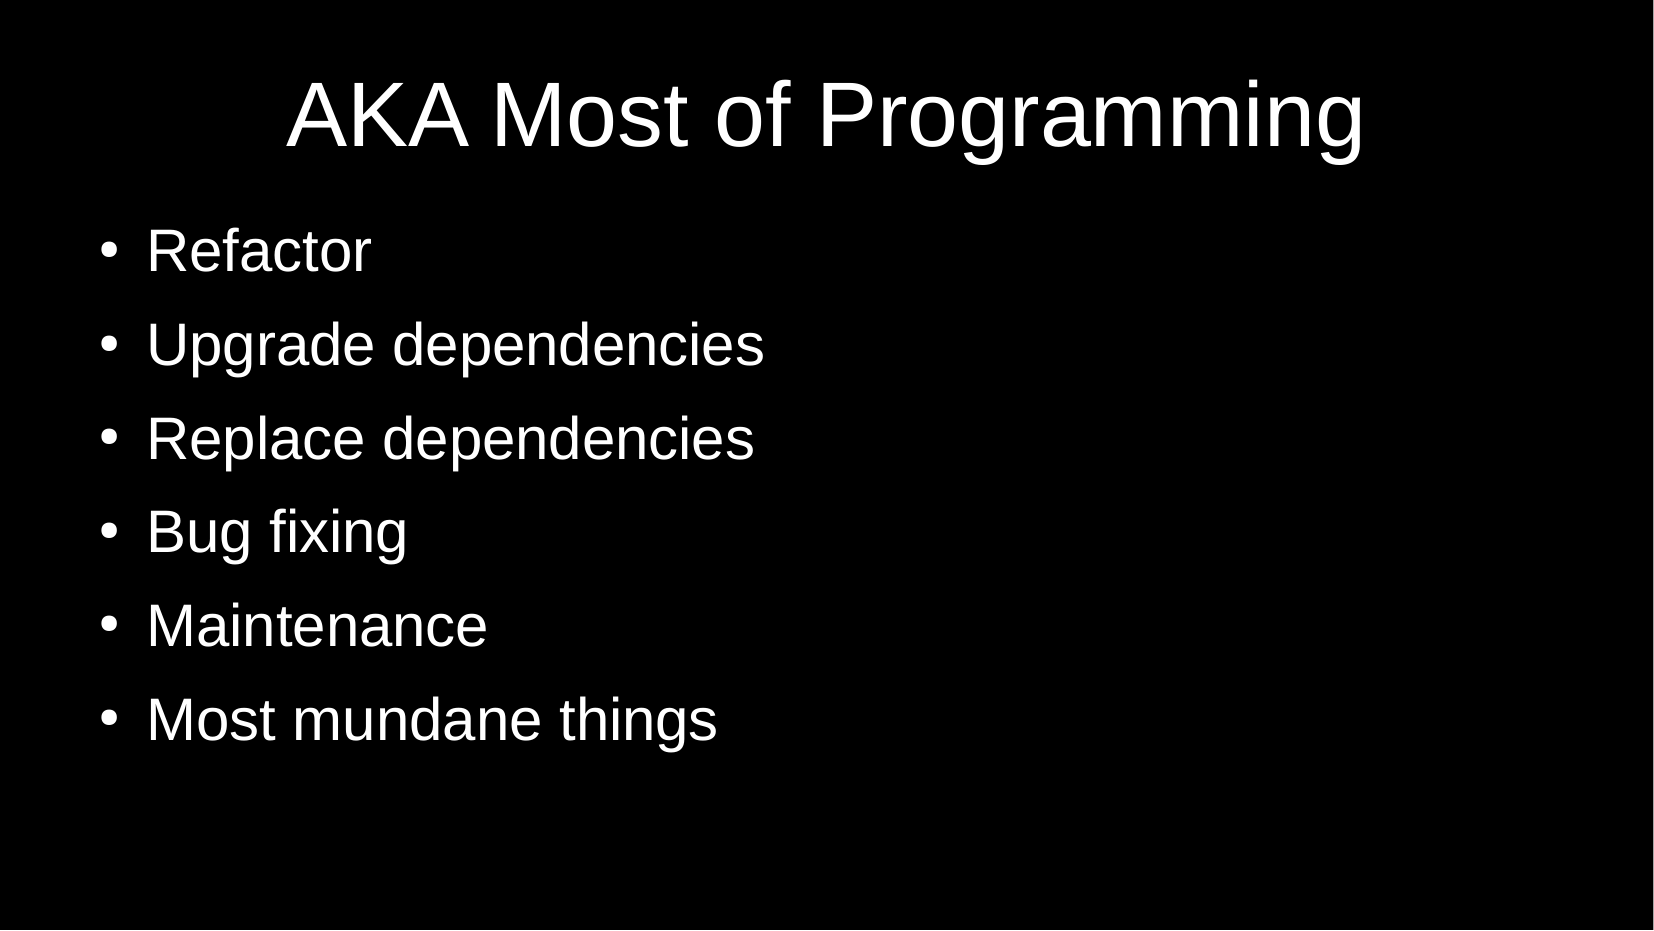

# AKA Most of Programming
Refactor
Upgrade dependencies
Replace dependencies
Bug fixing
Maintenance
Most mundane things